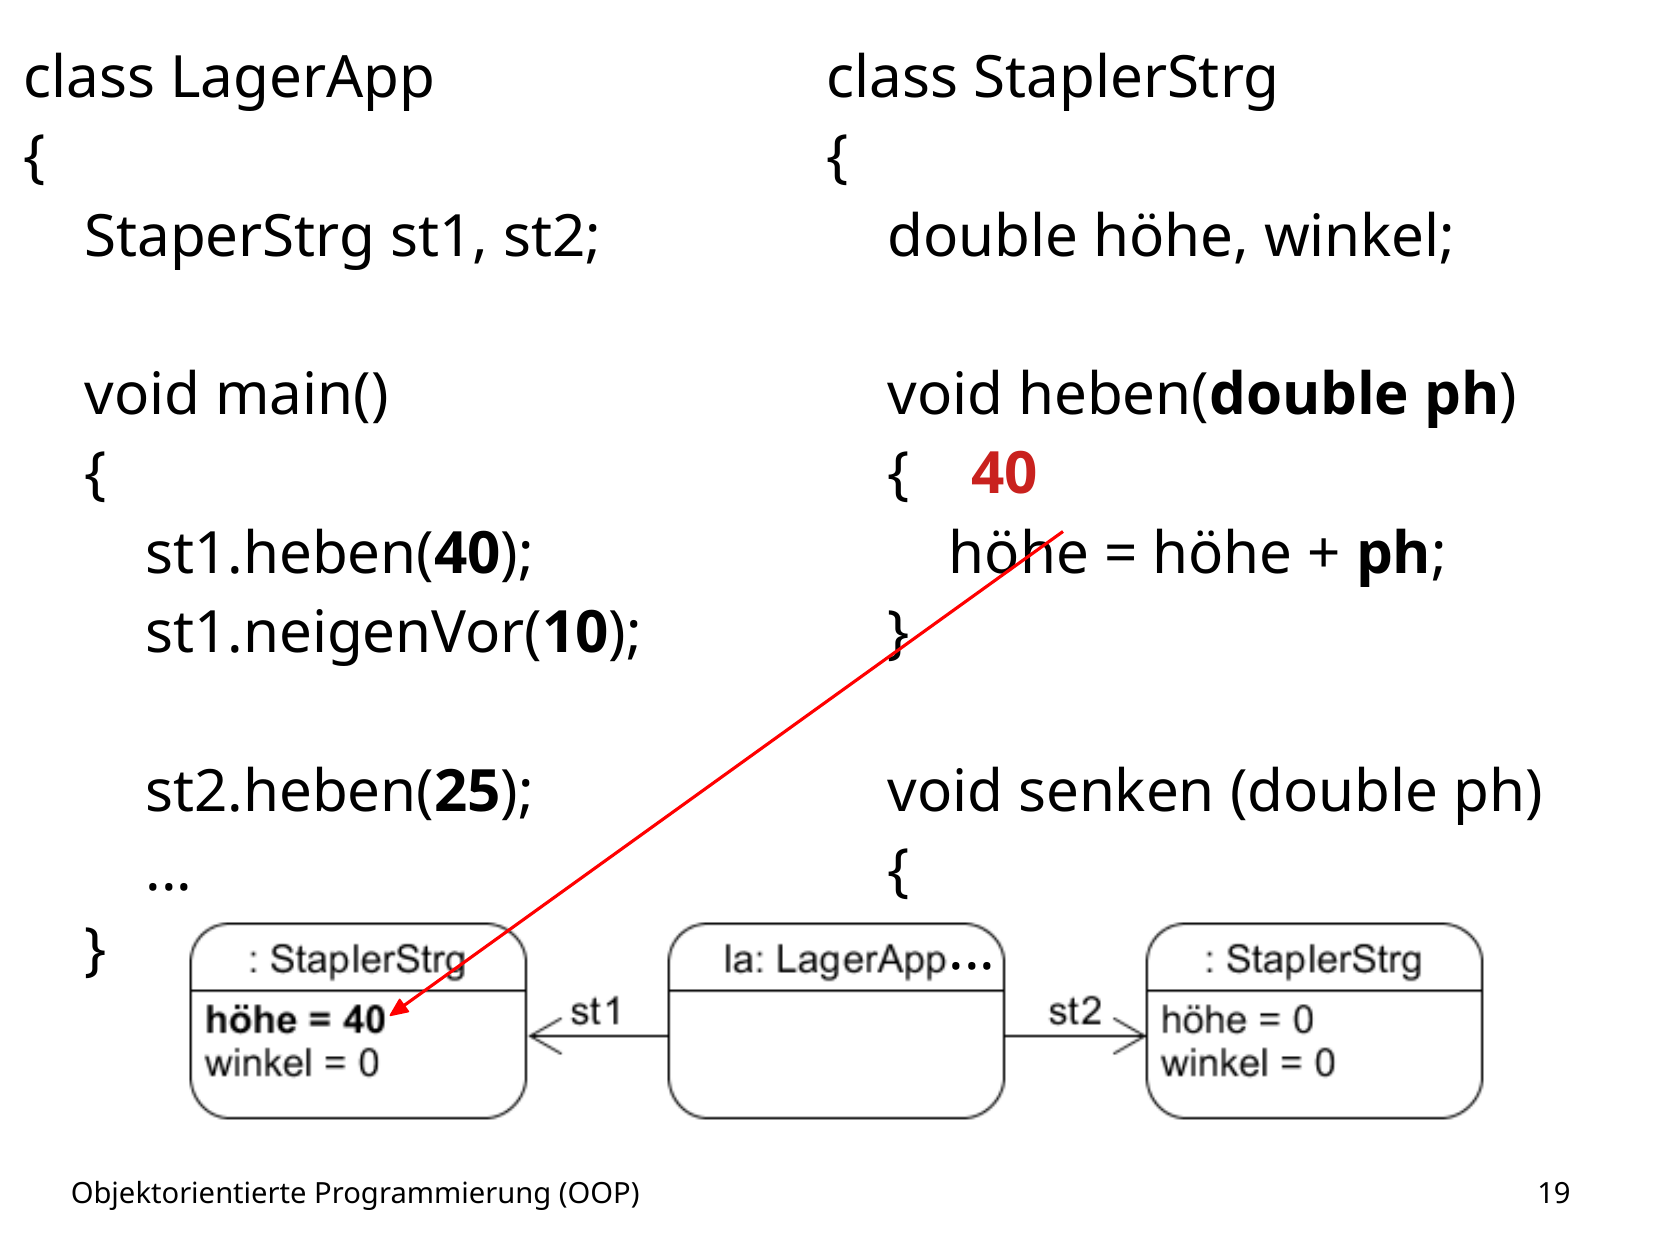

class LagerApp
{
 StaperStrg st1, st2;
 void main()
 {
 st1.heben(40);
 st1.neigenVor(10);
 st2.heben(25);
 ...
 }
# class StaplerStrg
{
 double höhe, winkel;
 void heben(double ph)
 { 40
 höhe = höhe + ph;
 }
 void senken (double ph)
 {
 ...
Objektorientierte Programmierung (OOP)
19